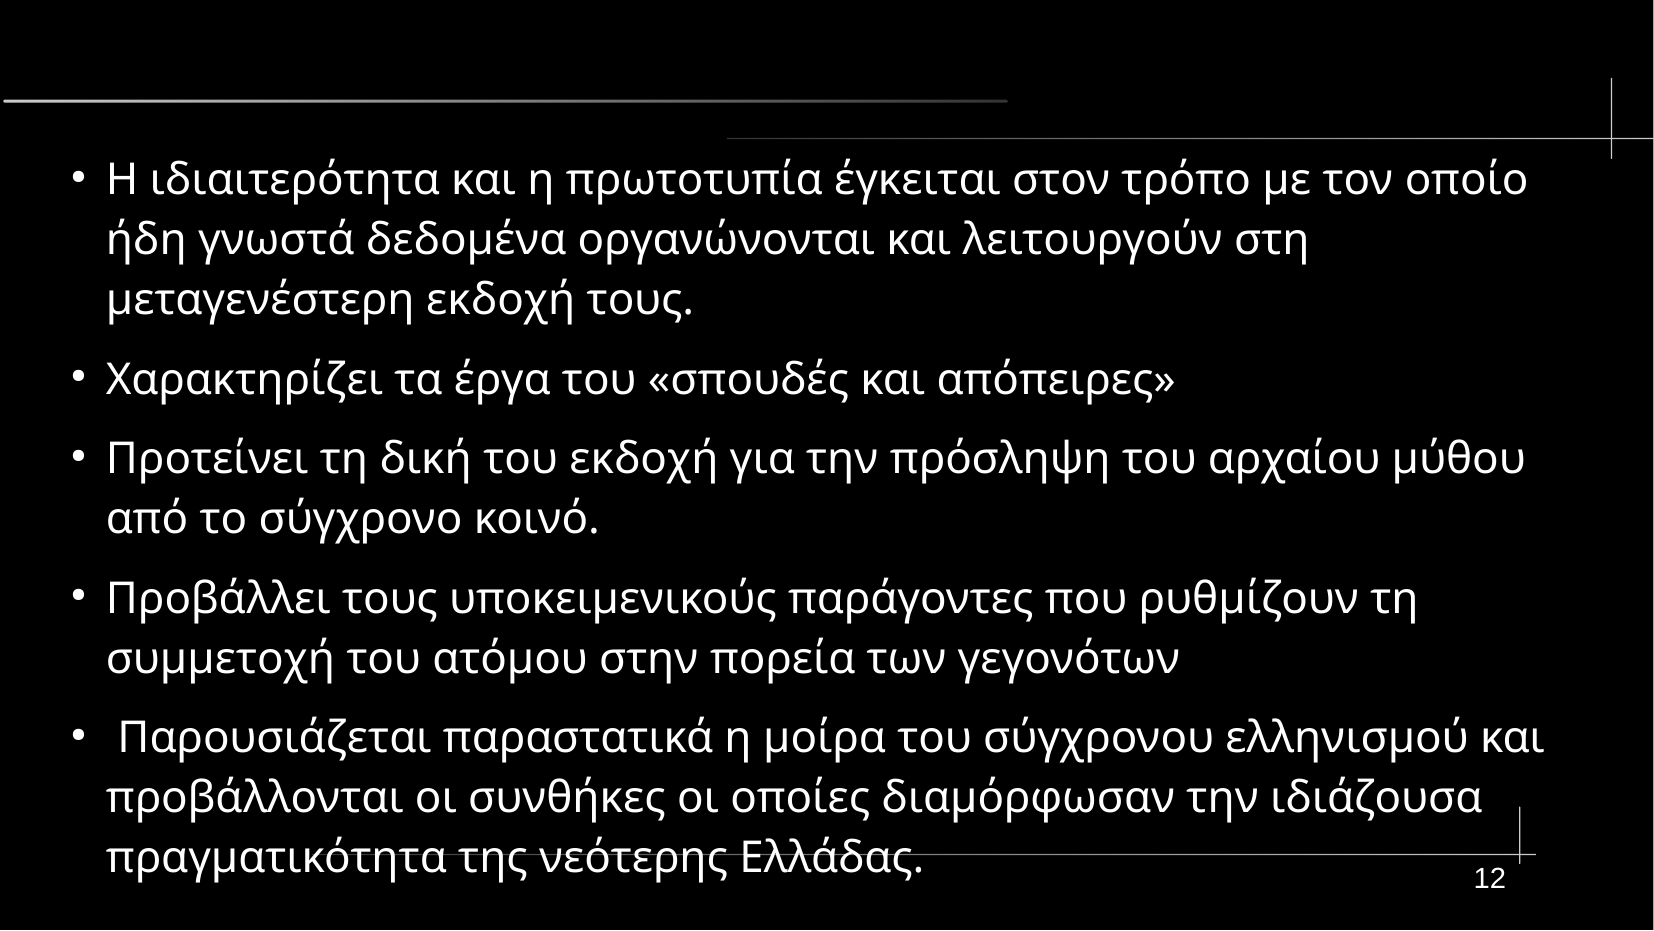

# Η ιδιαιτερότητα και η πρωτοτυπία έγκειται στον τρόπο με τον οποίο ήδη γνωστά δεδομένα οργανώνονται και λειτουργούν στη μεταγενέστερη εκδοχή τους.
Χαρακτηρίζει τα έργα του «σπουδές και απόπειρες»
Προτείνει τη δική του εκδοχή για την πρόσληψη του αρχαίου μύθου από το σύγχρονο κοινό.
Προβάλλει τους υποκειμενικούς παράγοντες που ρυθμίζουν τη συμμετοχή του ατόμου στην πορεία των γεγονότων
 Παρουσιάζεται παραστατικά η μοίρα του σύγχρονου ελληνισμού και προβάλλονται οι συνθήκες οι οποίες διαμόρφωσαν την ιδιάζουσα πραγματικότητα της νεότερης Ελλάδας.
12